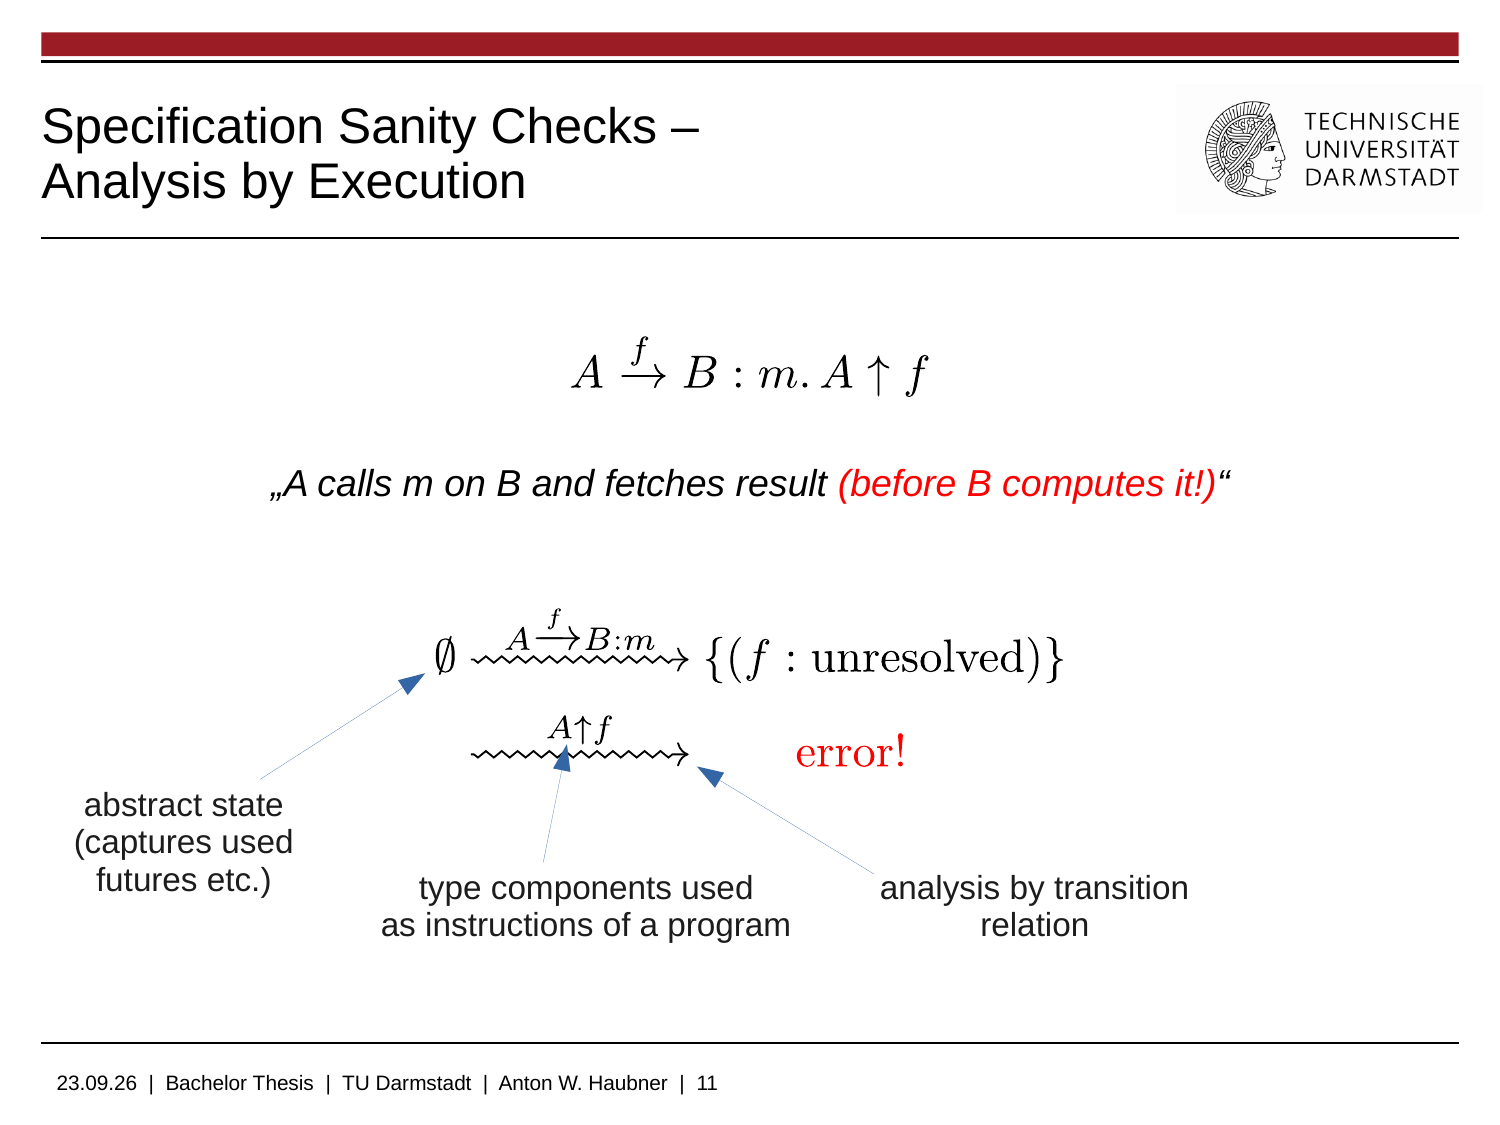

# Specification Sanity Checks – Analysis by Execution
„A calls m on B and fetches result (before B computes it!)“
abstract state
(captures used
futures etc.)
type components used
as instructions of a program
analysis by transition
relation